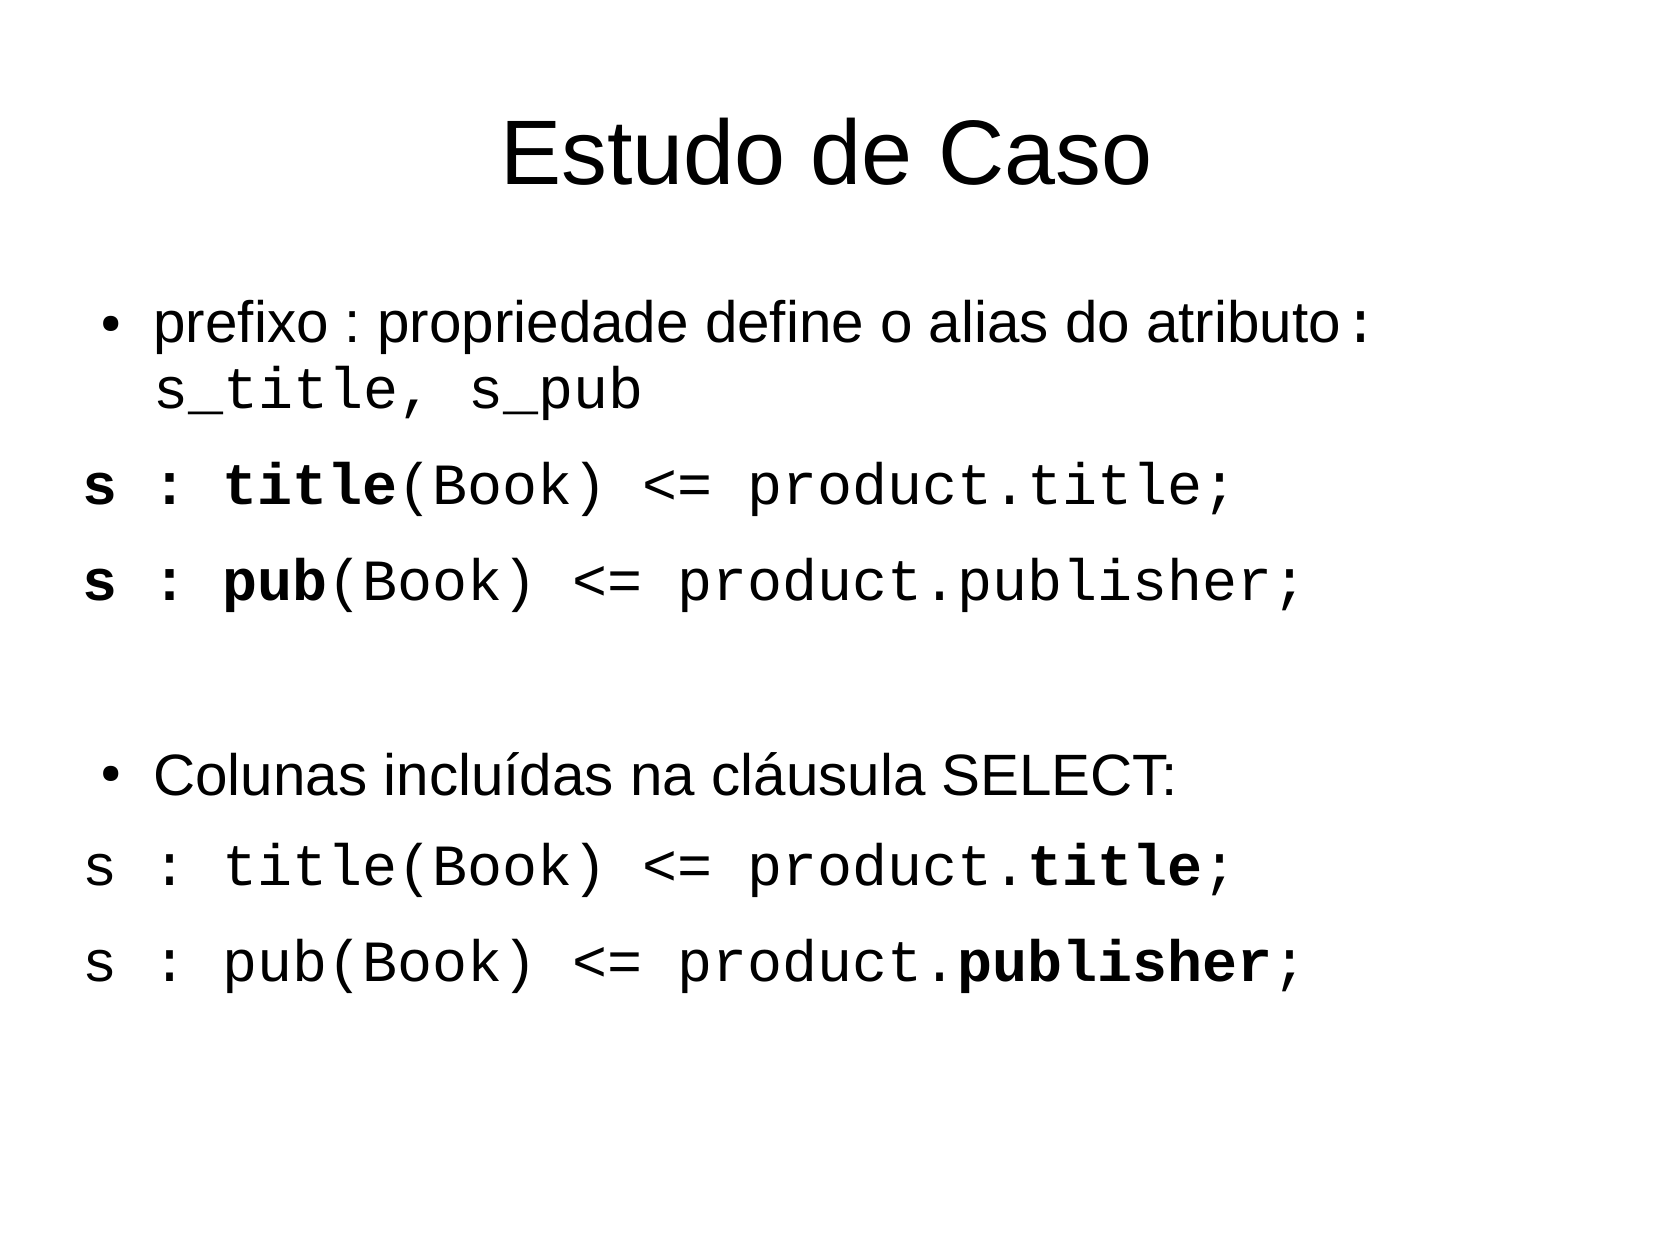

# Estudo de Caso
prefixo : propriedade define o alias do atributo: s_title, s_pub
s : title(Book) <= product.title;
s : pub(Book) <= product.publisher;
Colunas incluídas na cláusula SELECT:
s : title(Book) <= product.title;
s : pub(Book) <= product.publisher;